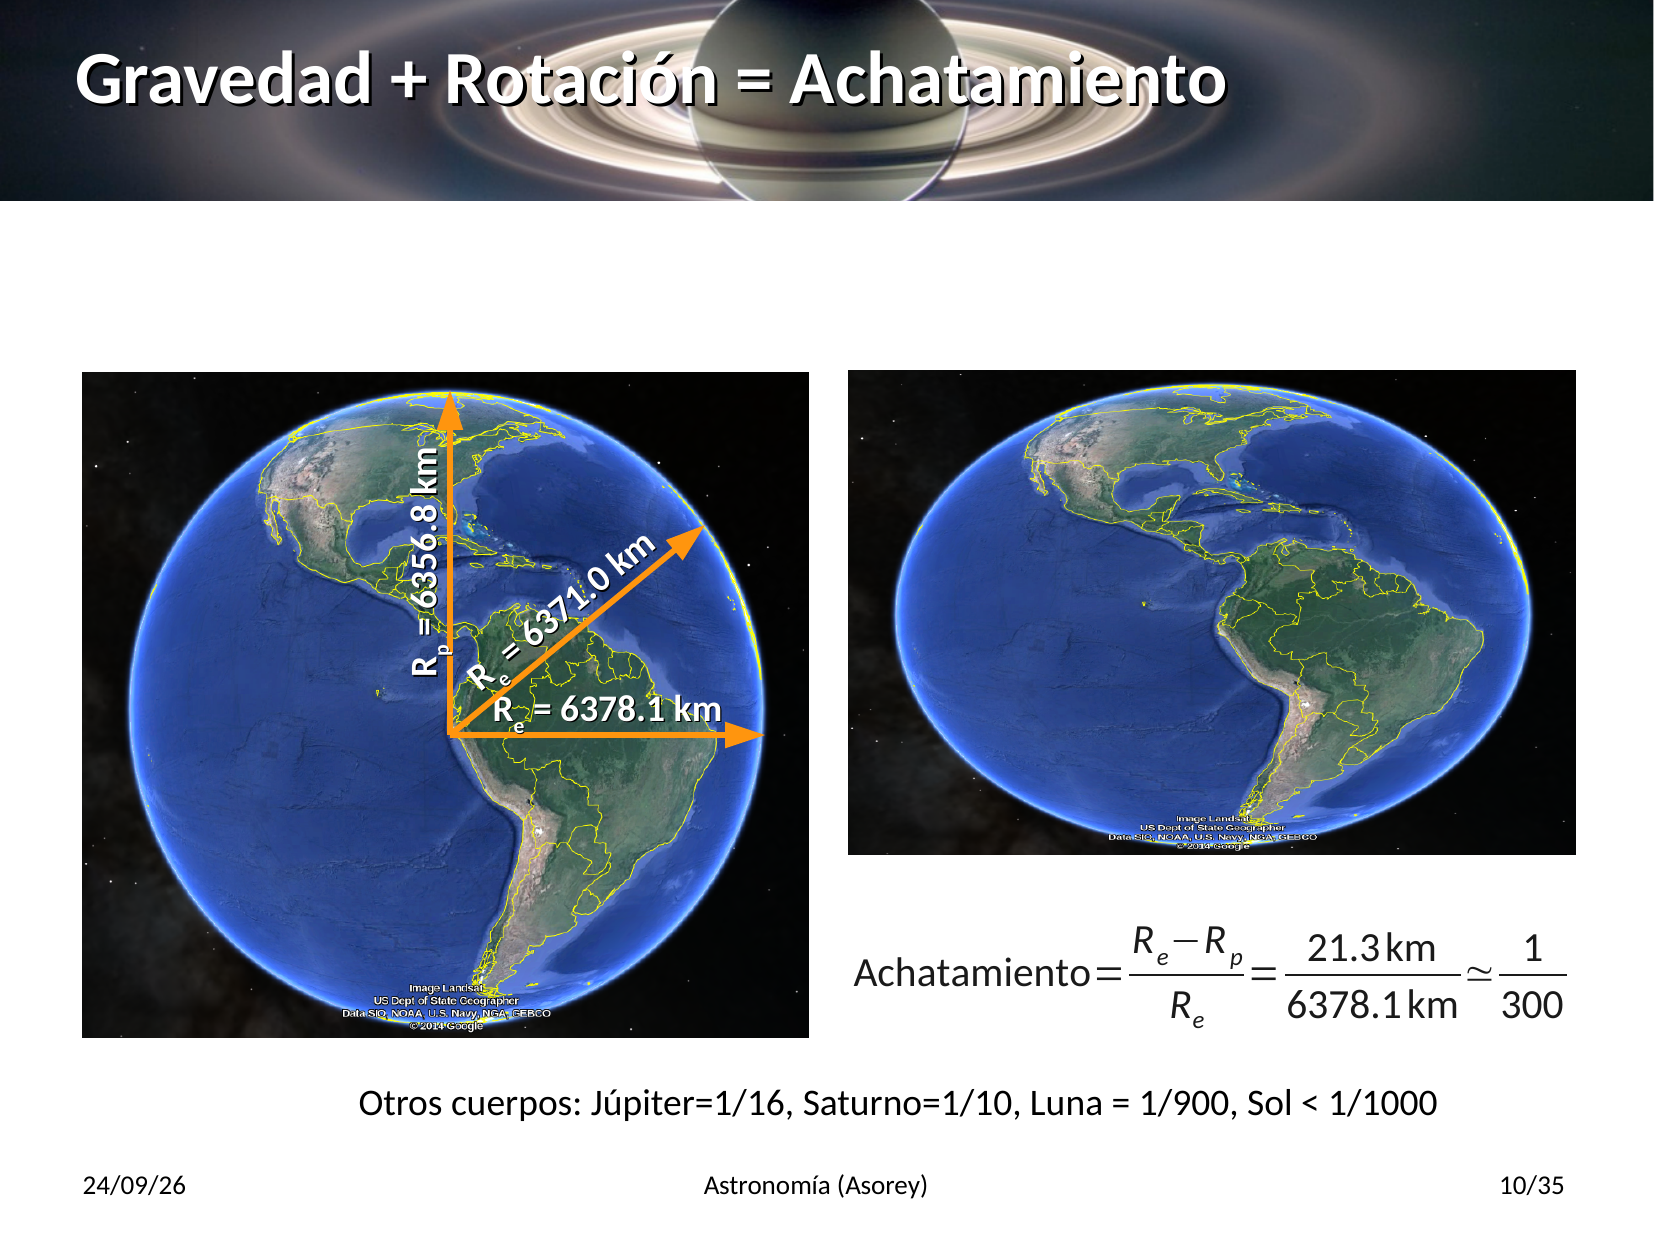

# Gravedad + Rotación = Achatamiento
Rp = 6356.8 km
Re = 6371.0 km
Re = 6378.1 km
Otros cuerpos: Júpiter=1/16, Saturno=1/10, Luna = 1/900, Sol < 1/1000
Astronomía (Asorey)
10